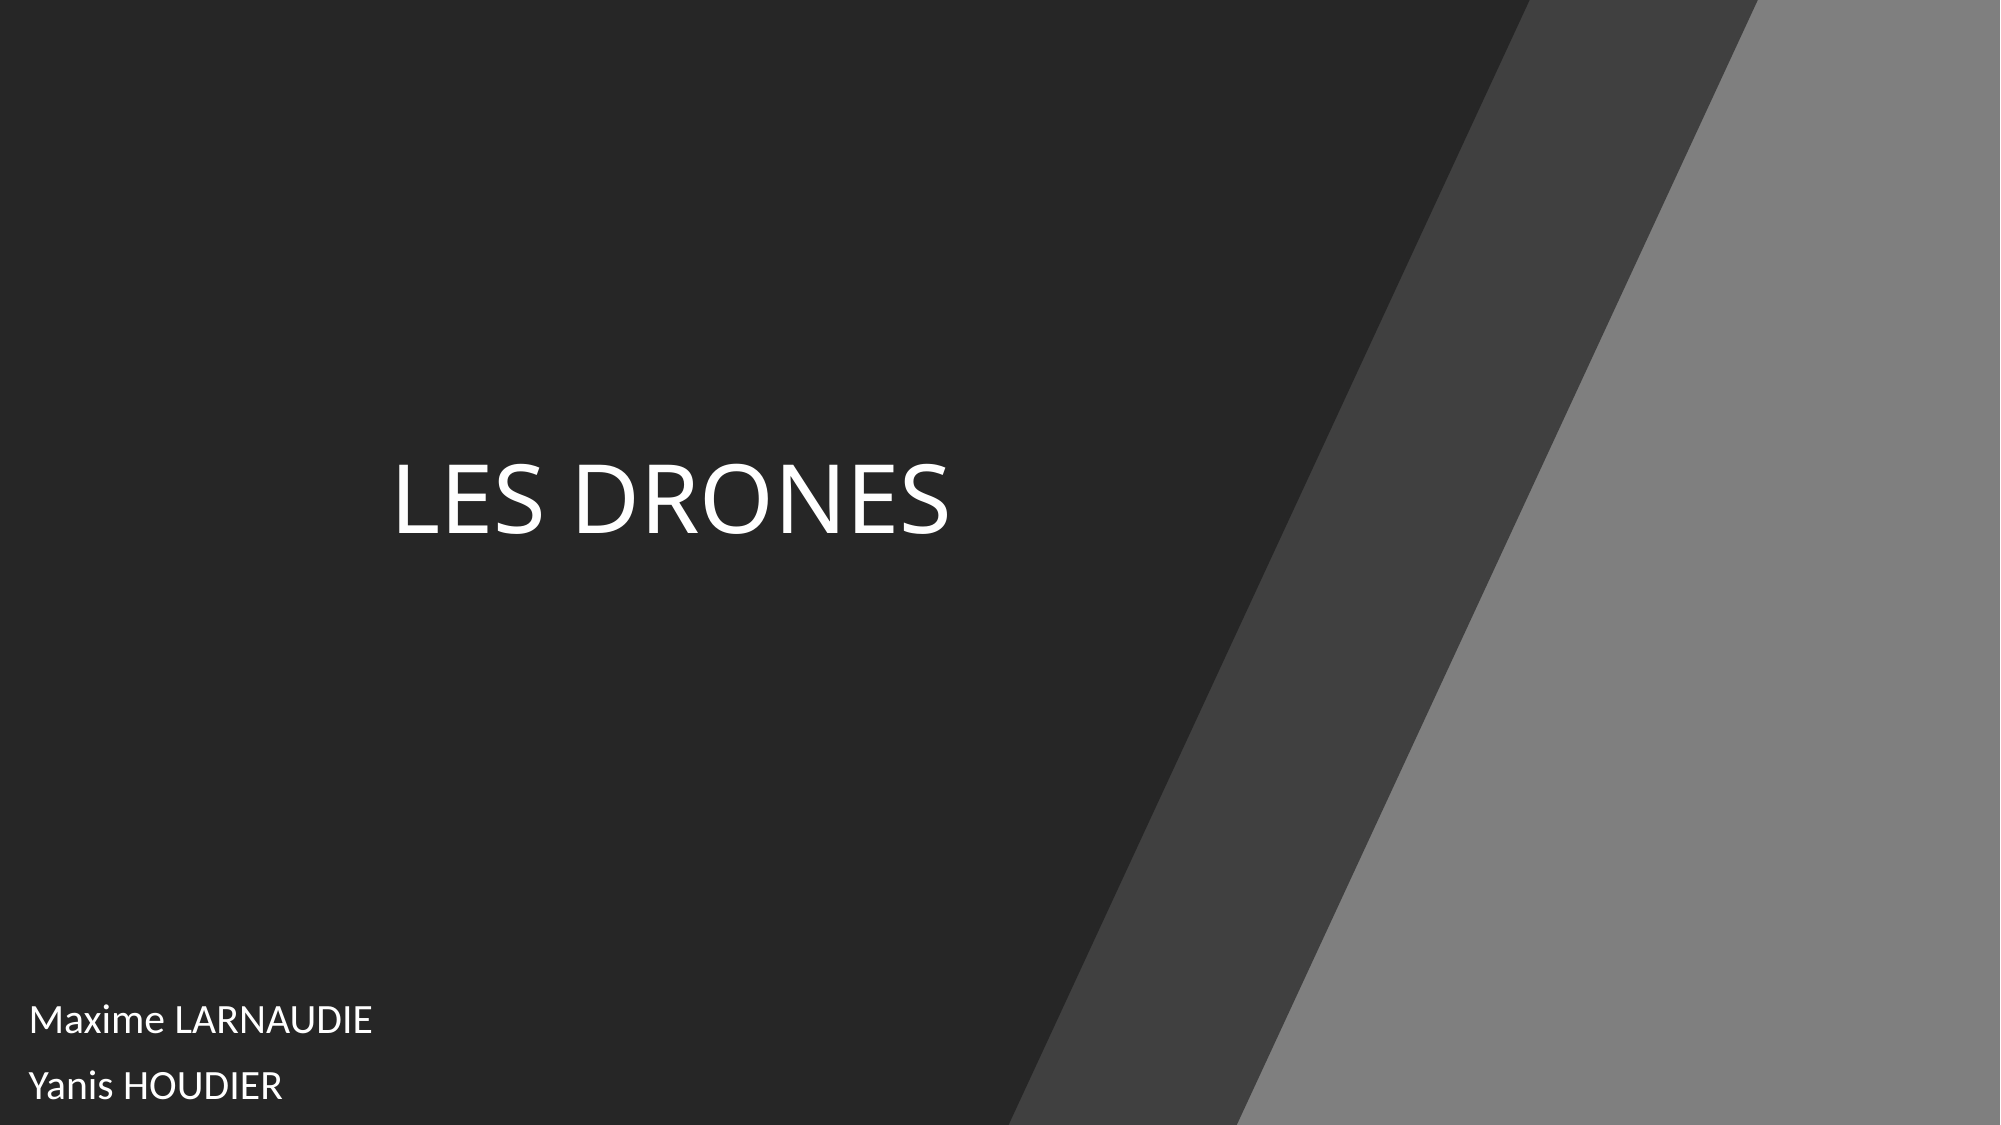

# LES DRONES
Maxime LARNAUDIE
Yanis HOUDIER